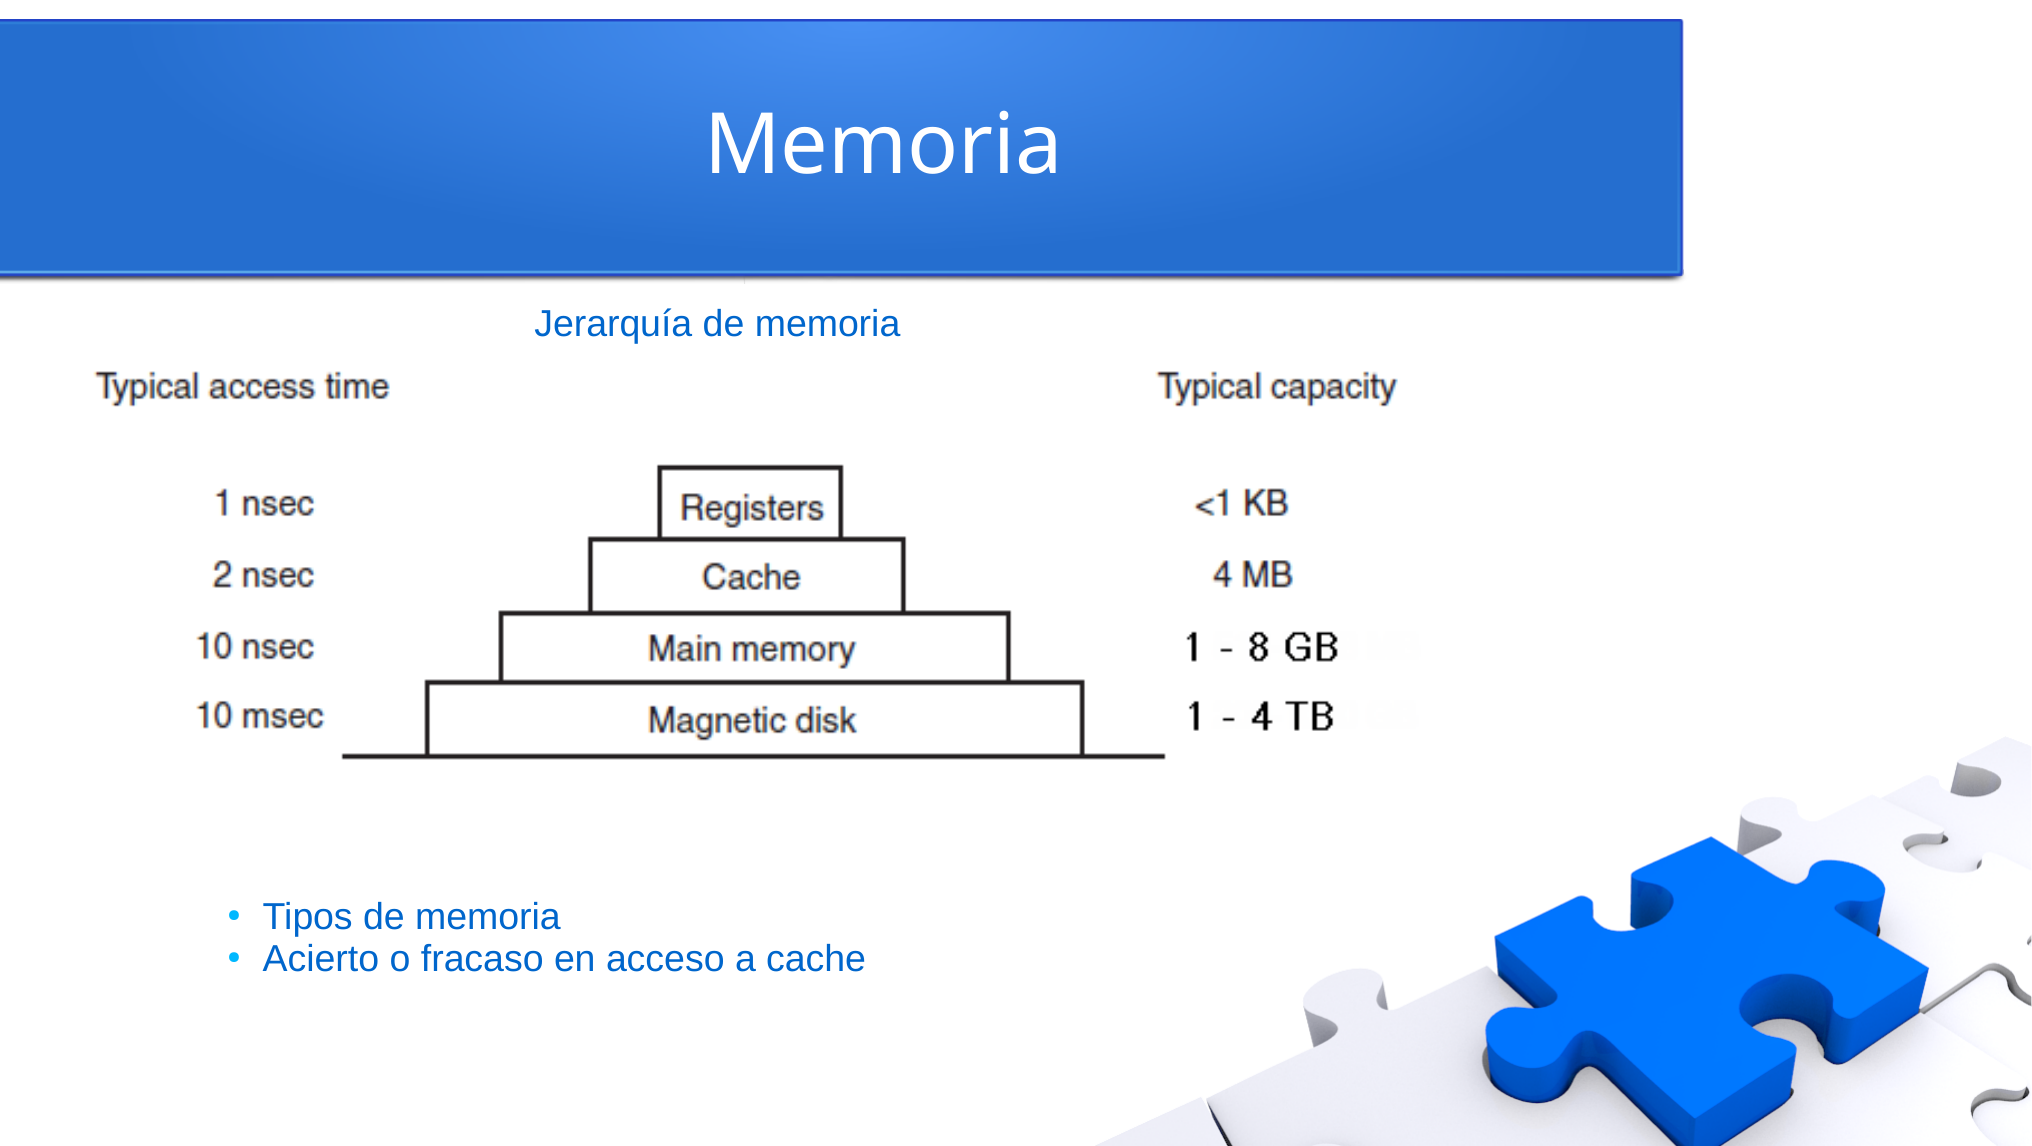

# Memoria
Jerarquía de memoria
Tipos de memoria
Acierto o fracaso en acceso a cache